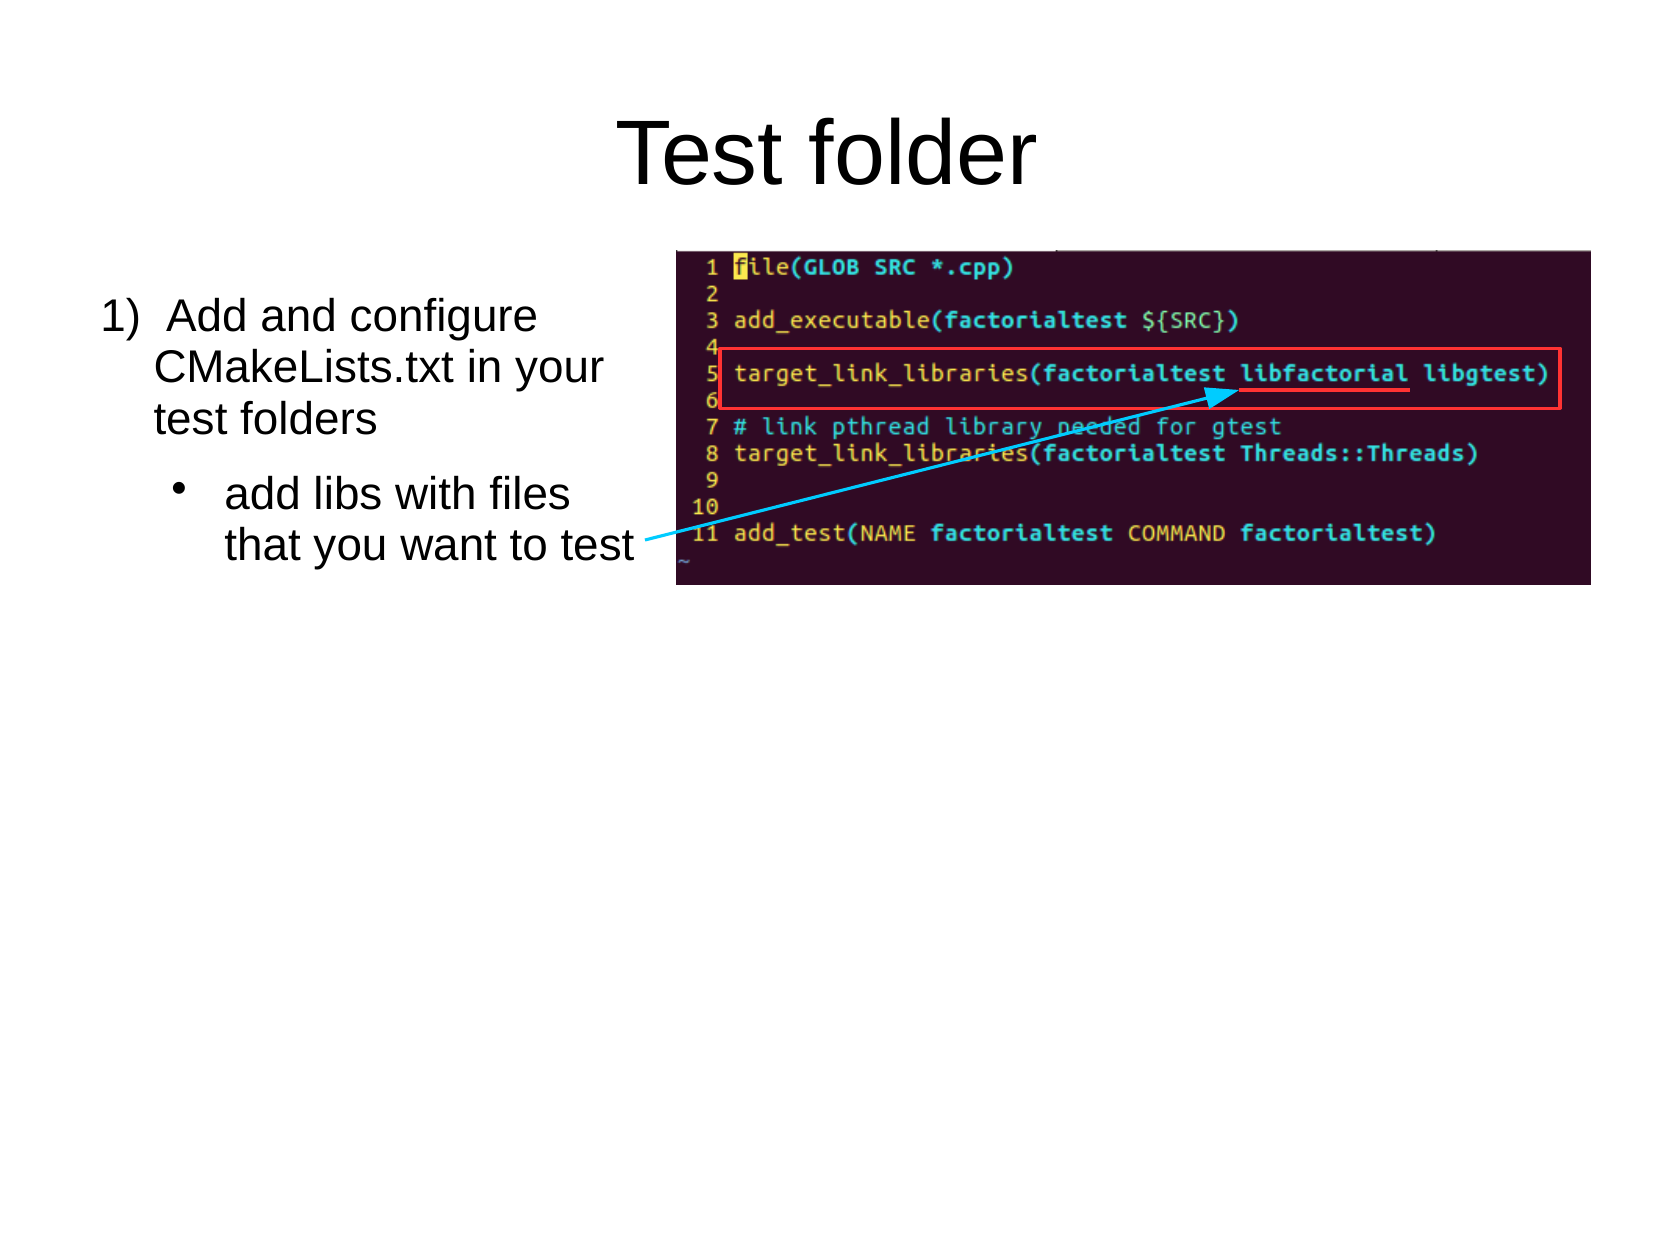

# Test folder
 Add and configure CMakeLists.txt in your test folders
add libs with files that you want to test